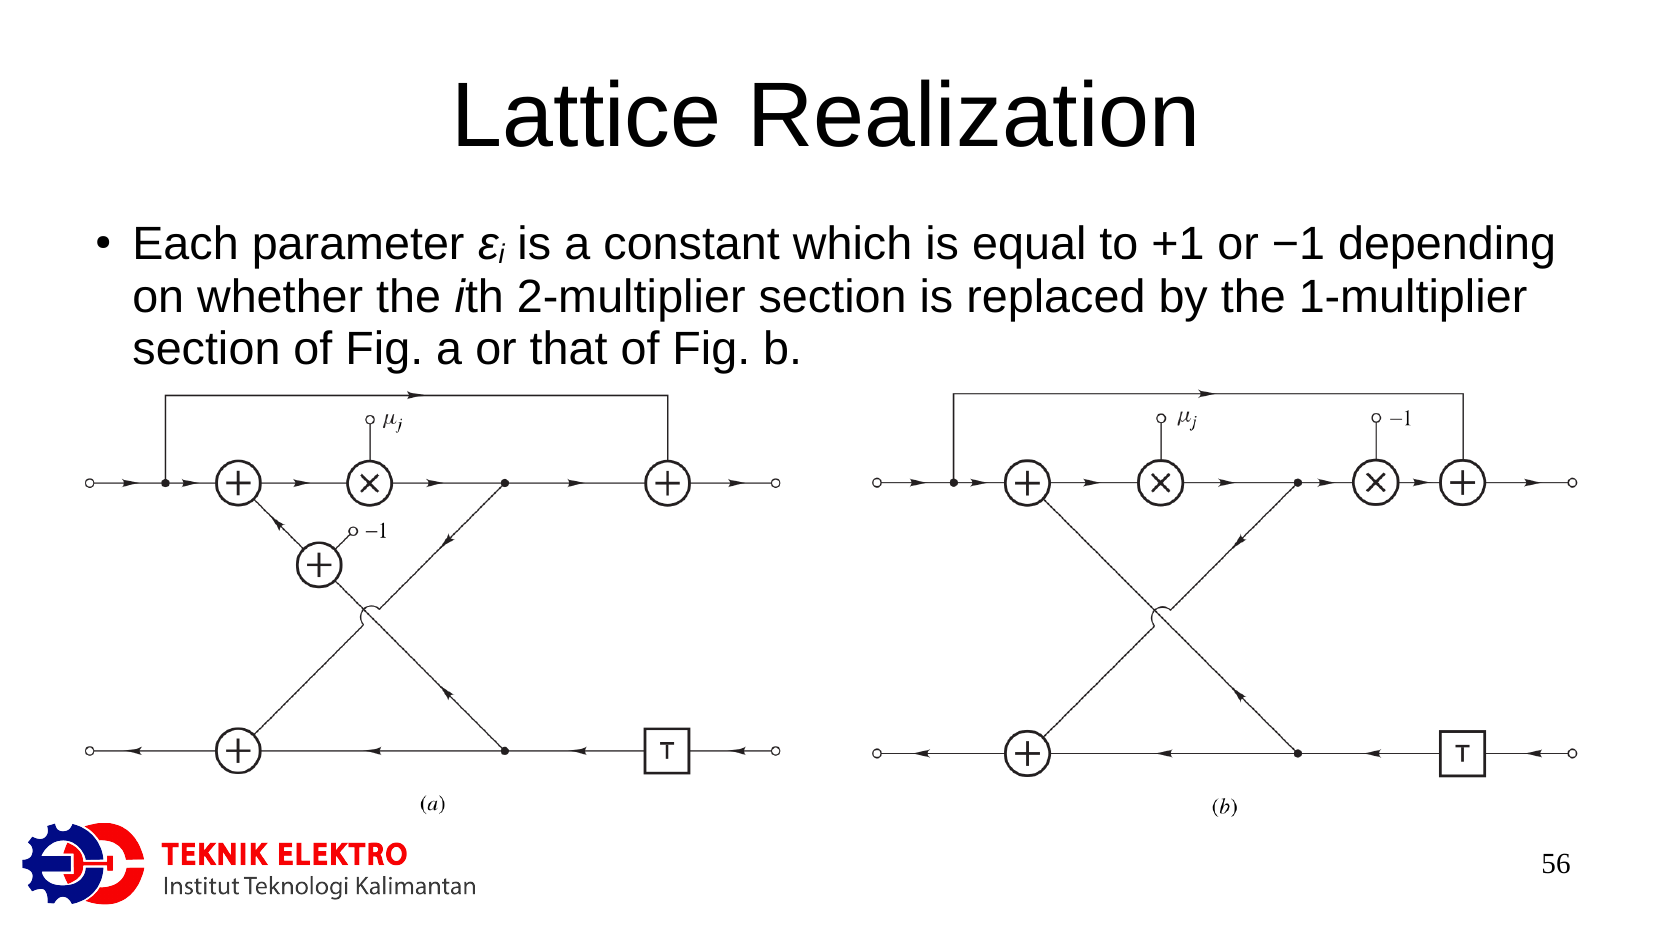

# Lattice Realization
Each parameter εi is a constant which is equal to +1 or −1 depending on whether the ith 2-multiplier section is replaced by the 1-multiplier section of Fig. a or that of Fig. b.
56